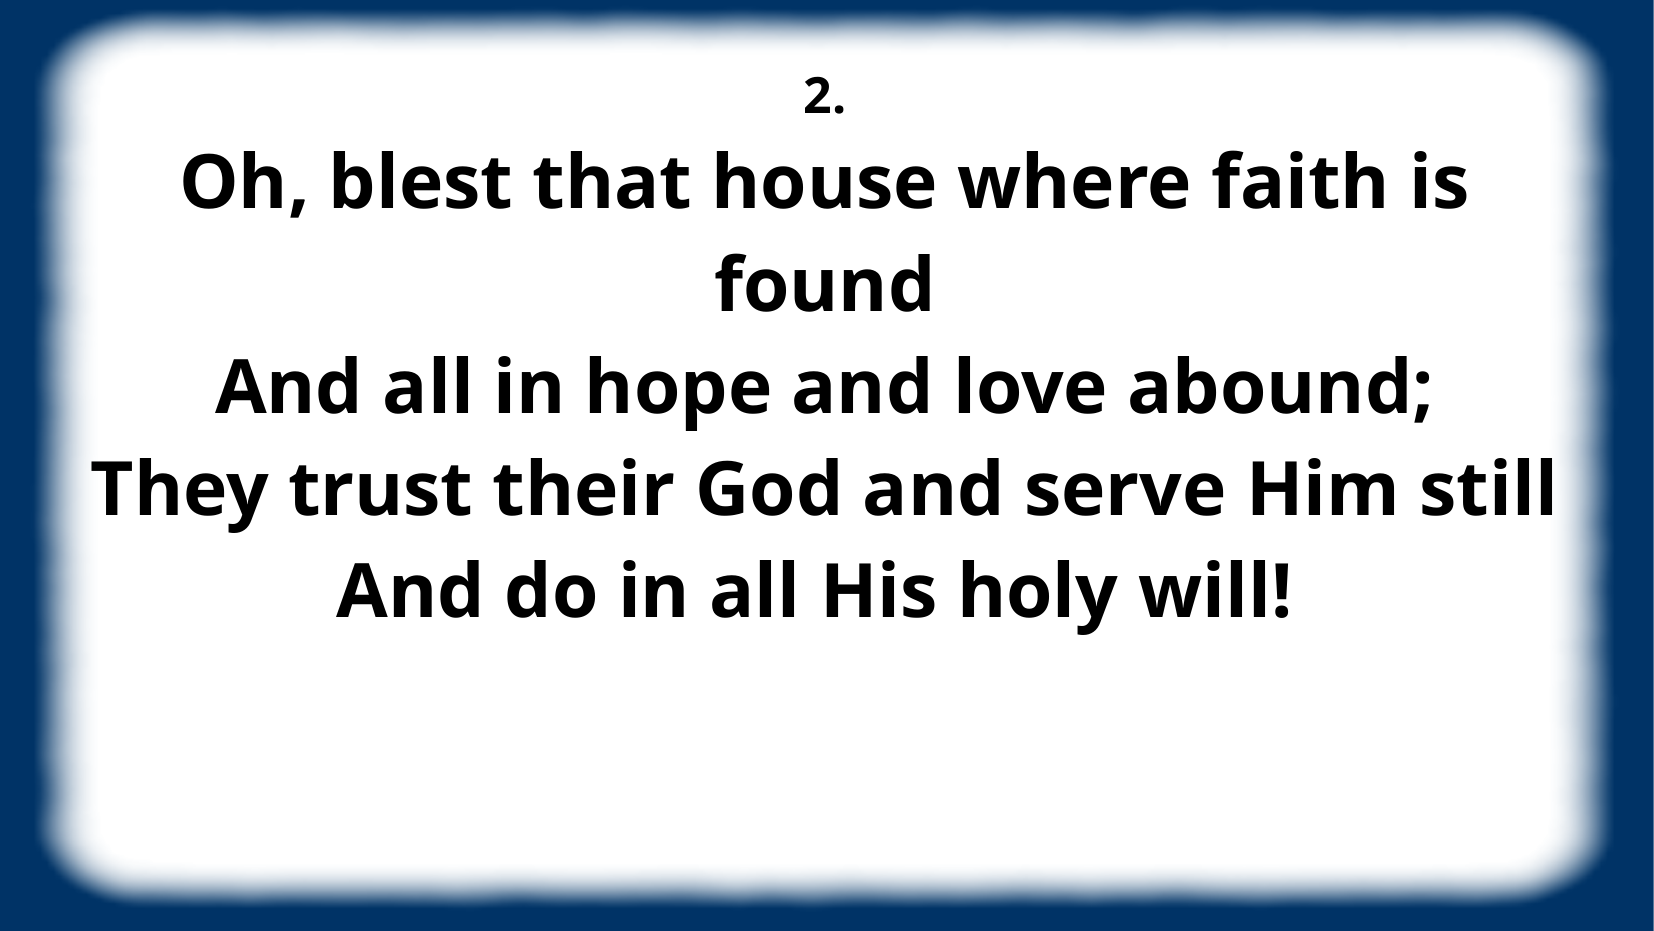

2.
Oh, blest that house where faith is found
And all in hope and love abound;
They trust their God and serve Him still
And do in all His holy will!